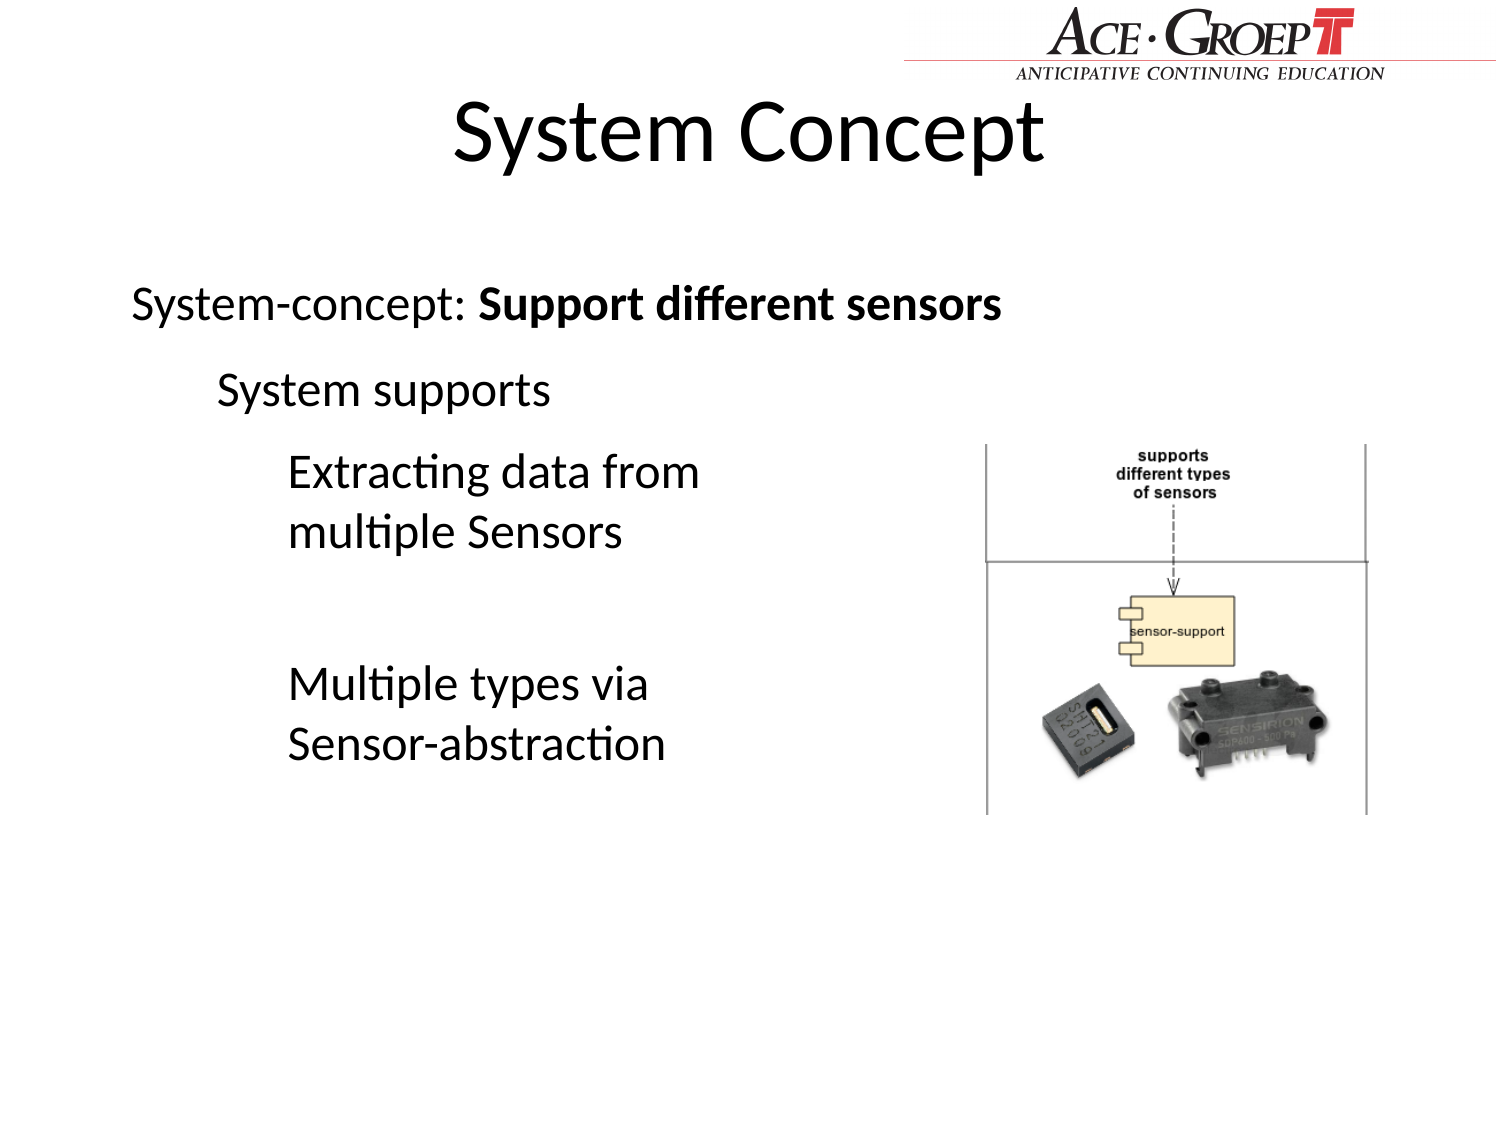

# System Concept
System-concept: Support different sensors
System supports
Extracting data from
multiple Sensors
Multiple types via
Sensor-abstraction